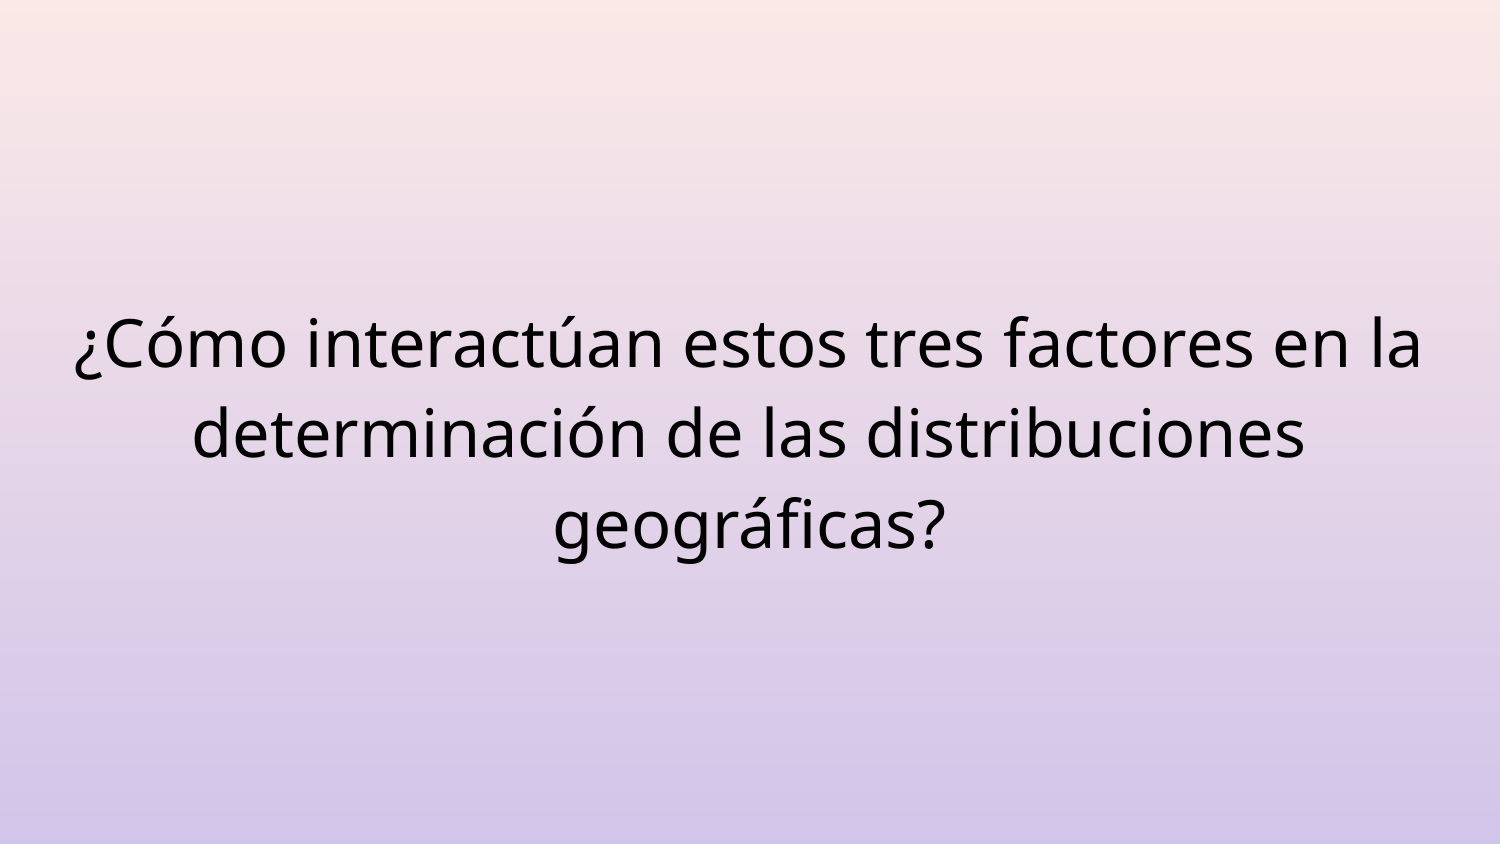

# ¿Cómo interactúan estos tres factores en la determinación de las distribuciones geográficas?